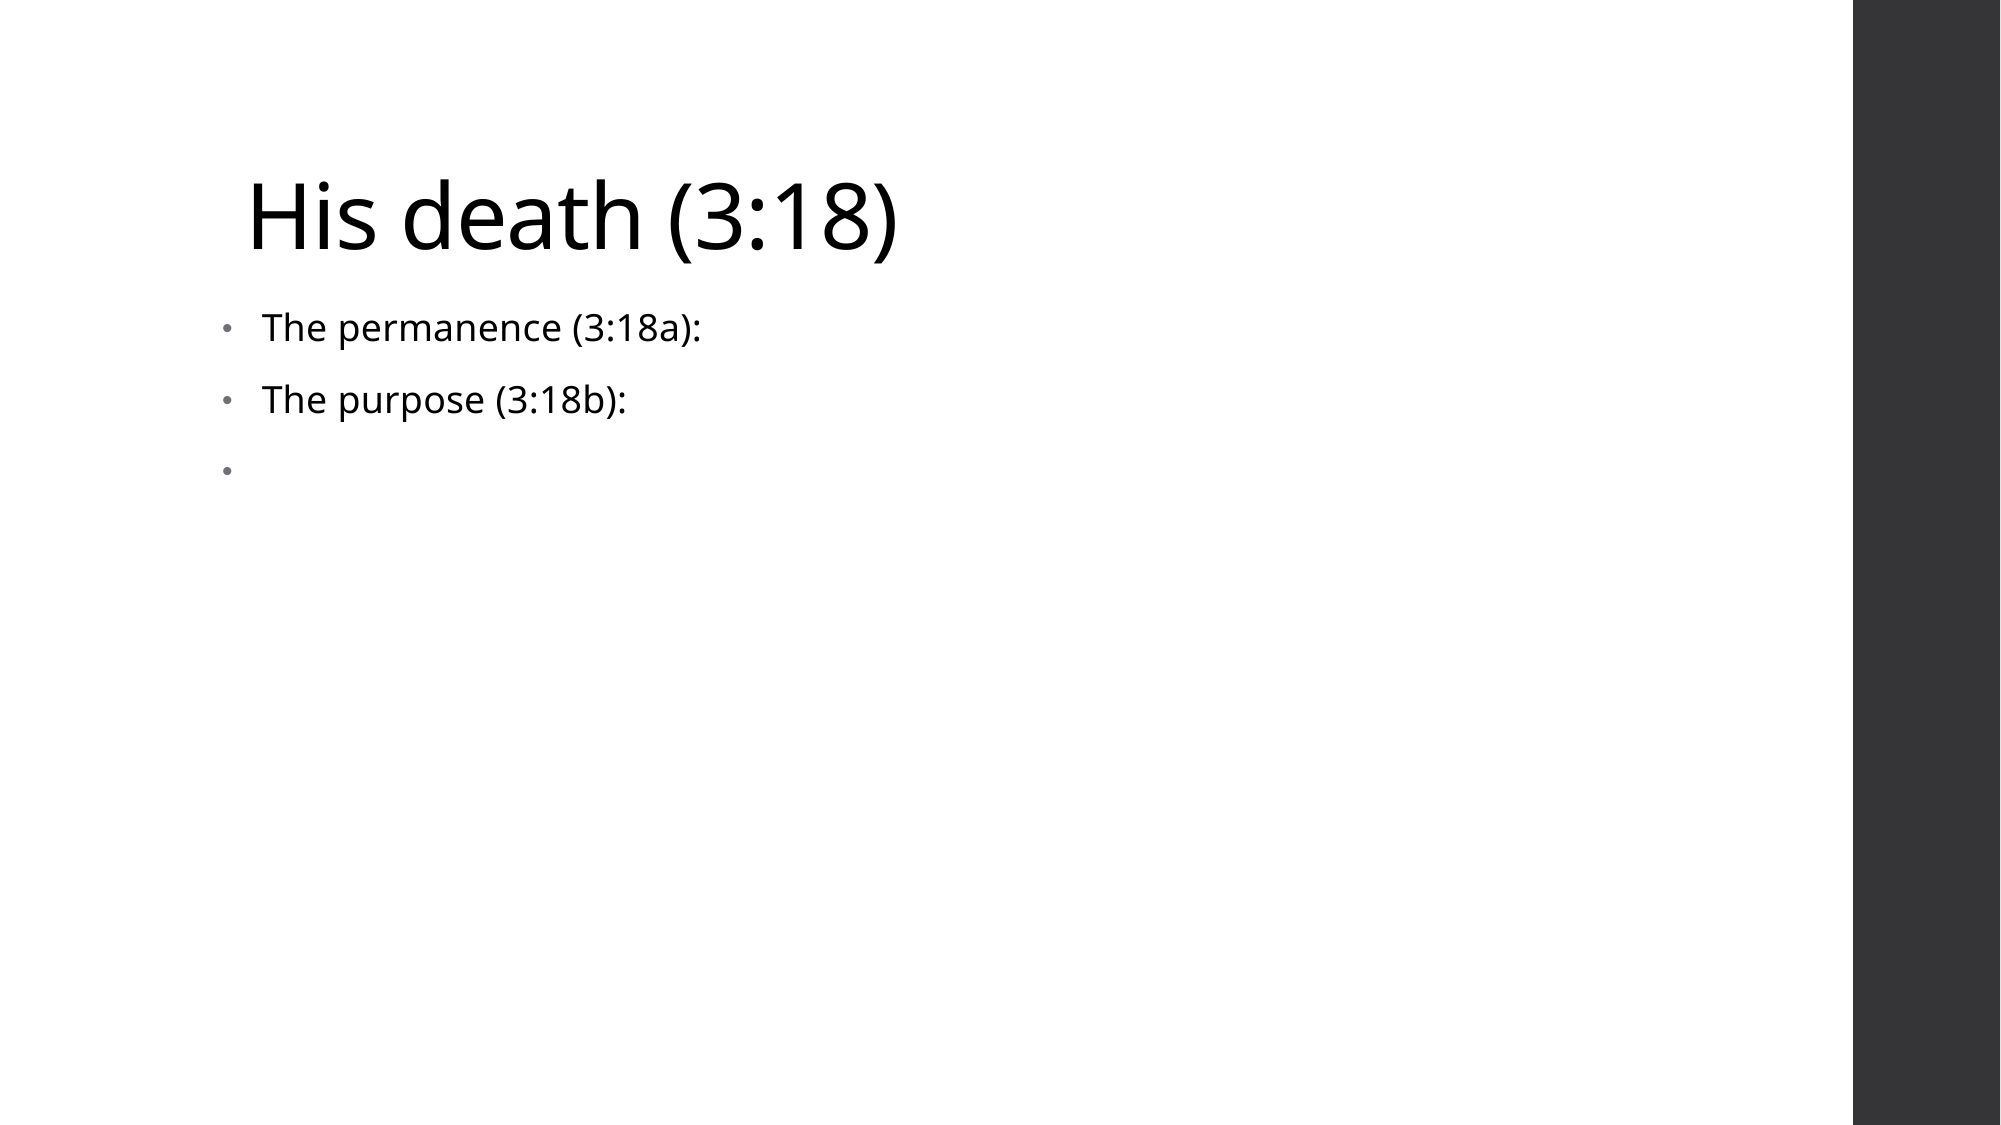

# His death (3:18)
 The permanence (3:18a):
 The purpose (3:18b):